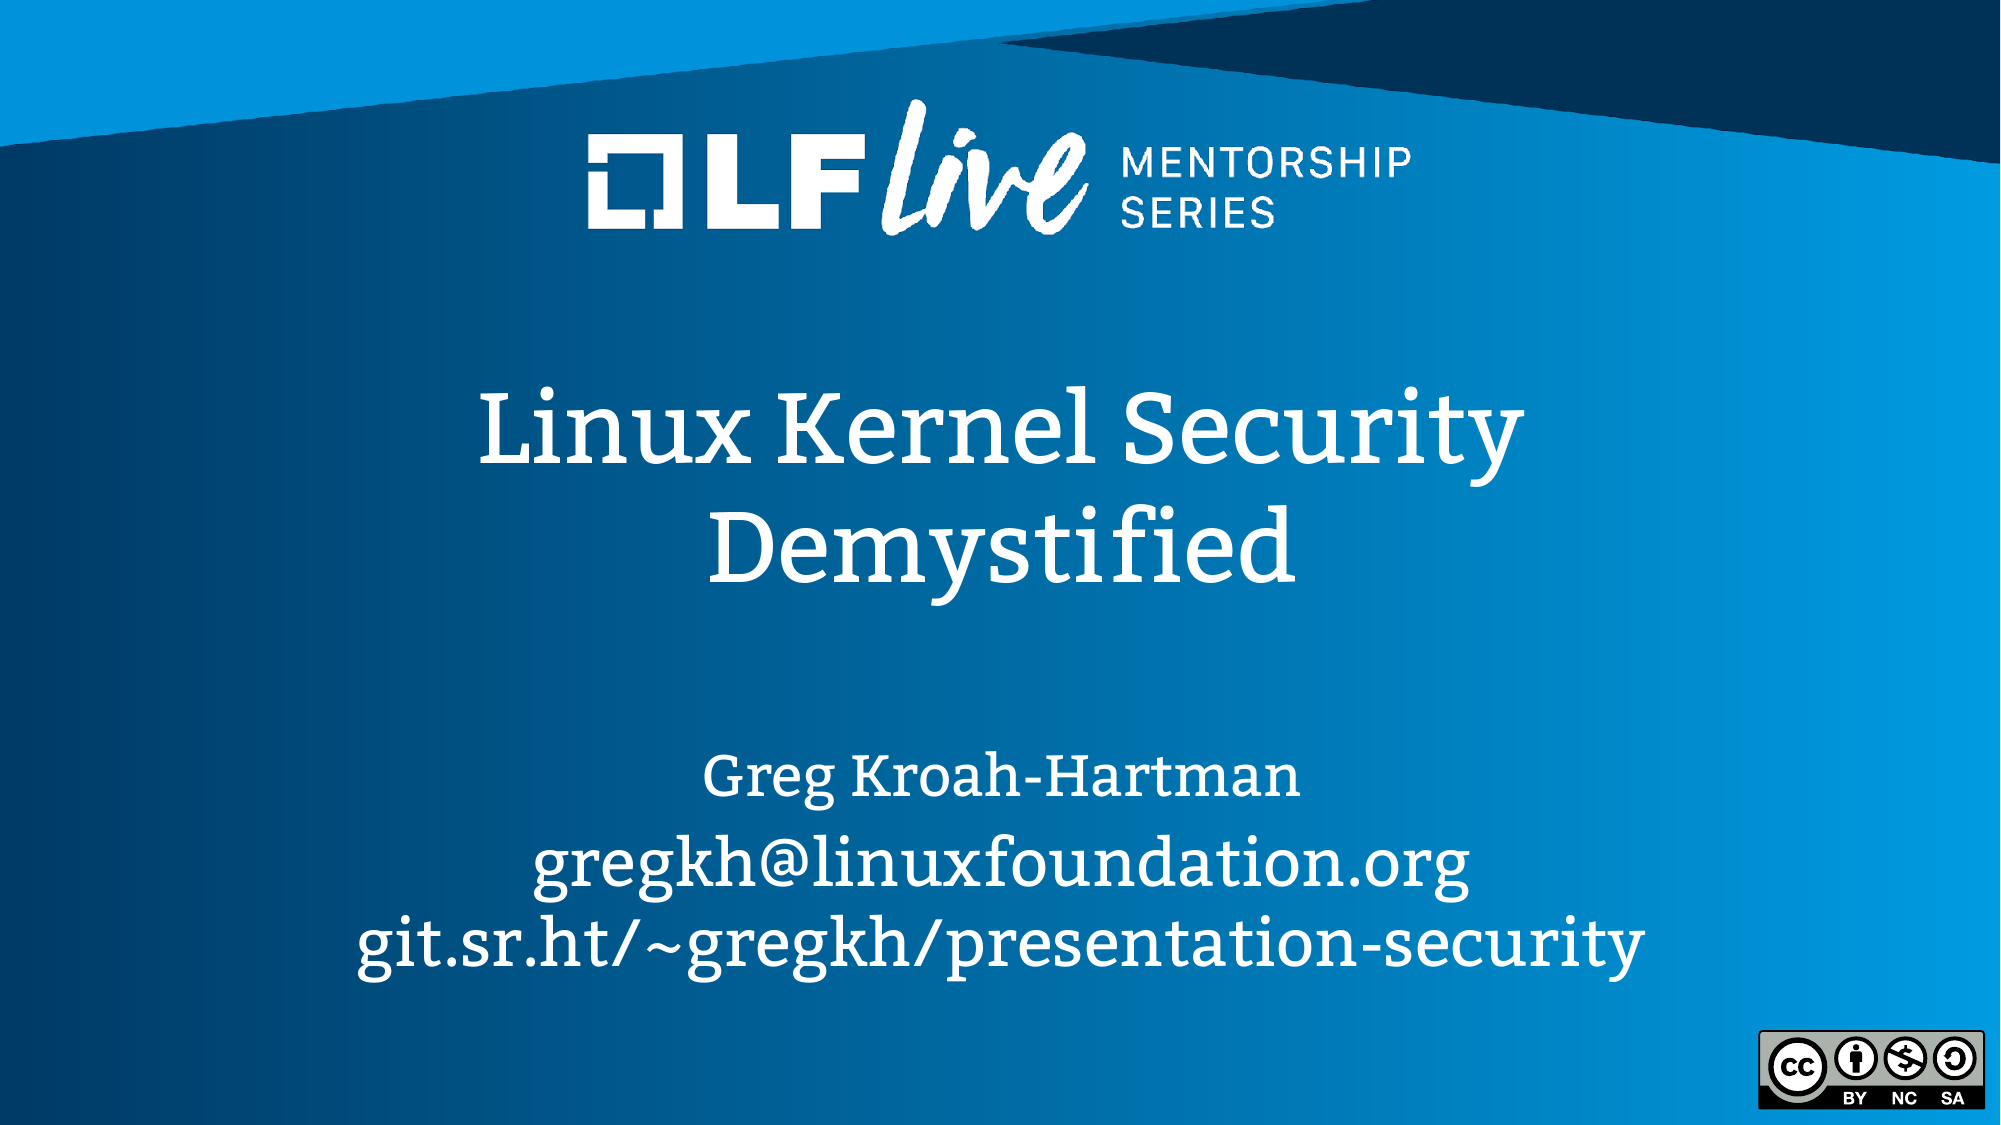

# Linux Kernel Security Demystified
Greg Kroah-Hartman
gregkh@linuxfoundation.org
git.sr.ht/~gregkh/presentation-security